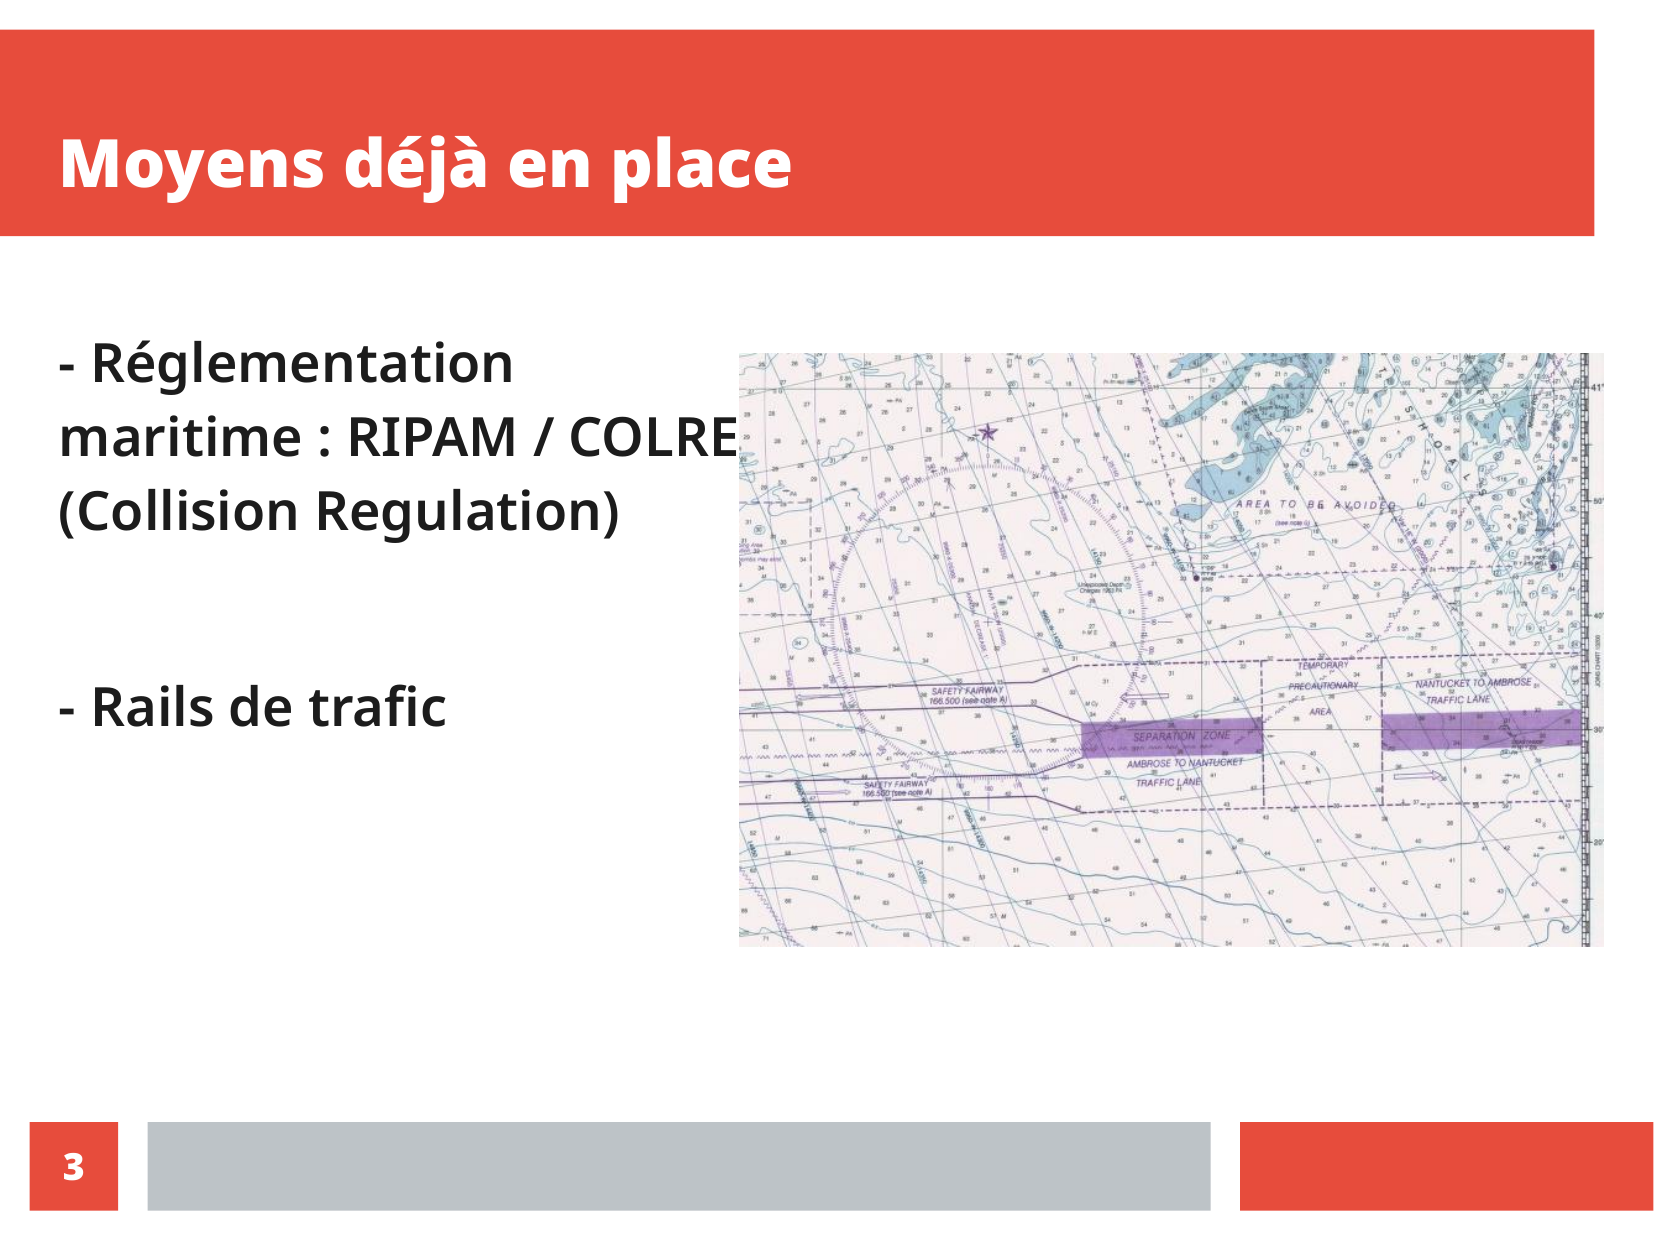

# Moyens déjà en place
- Réglementation maritime : RIPAM / COLREG (Collision Regulation)
- Rails de trafic
3